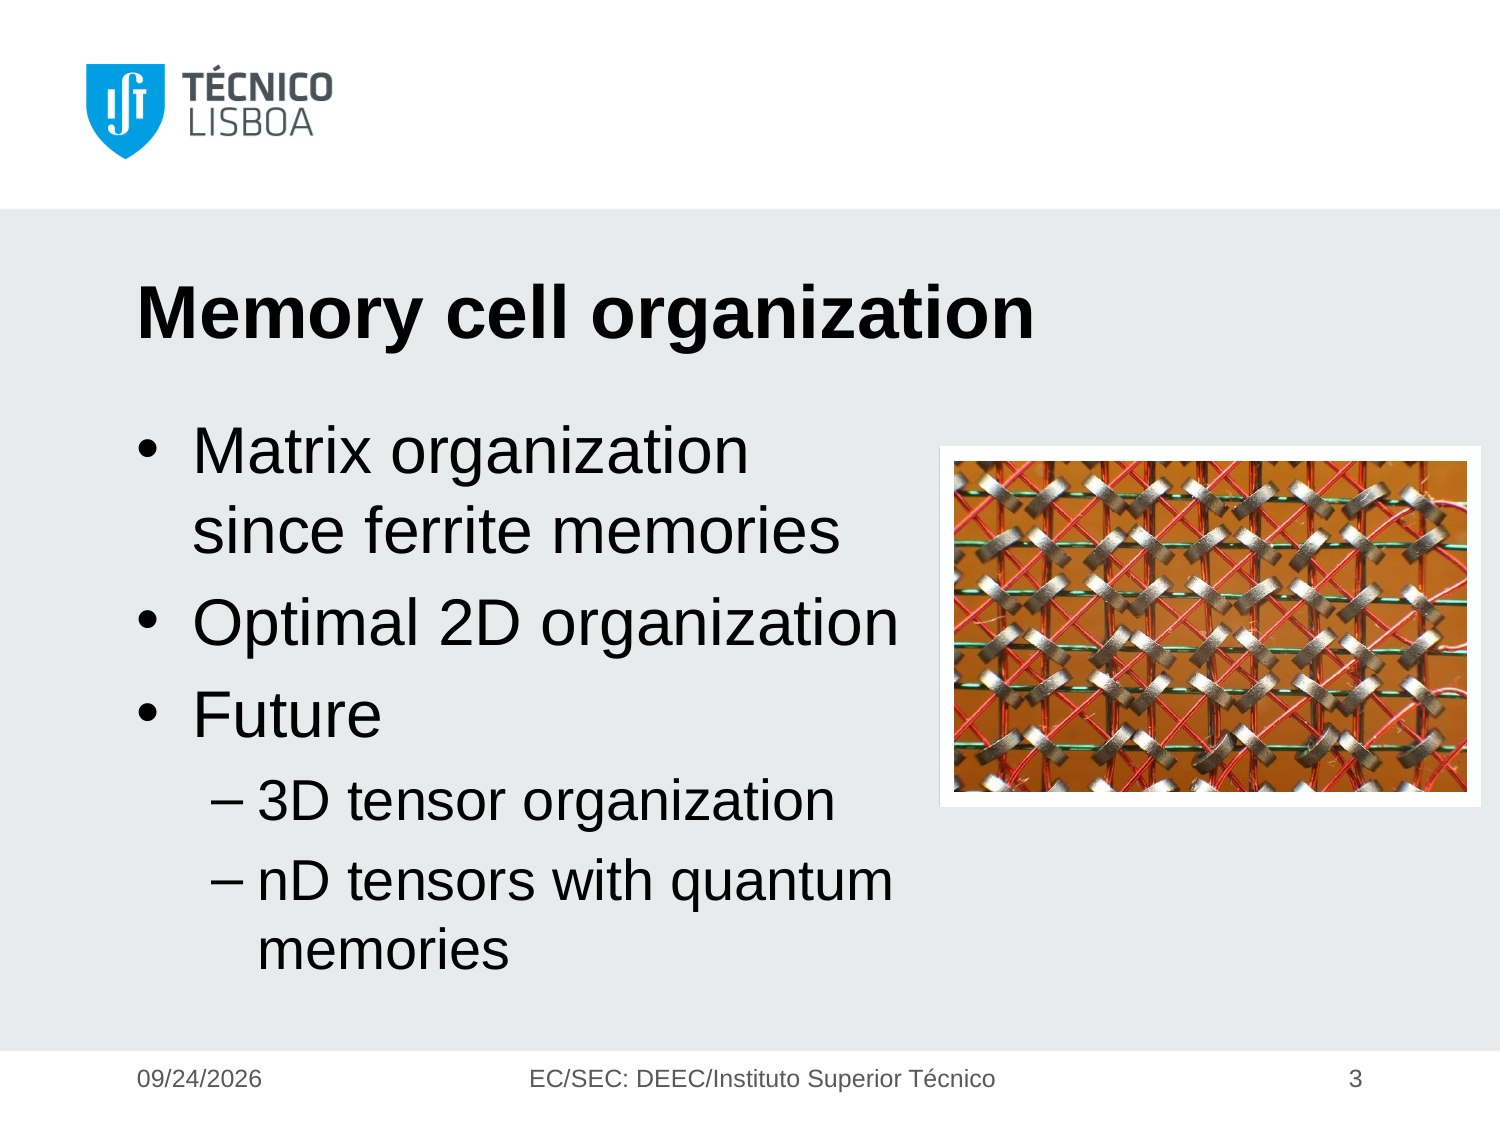

# Memory cell organization
Matrix organization since ferrite memories
Optimal 2D organization
Future
3D tensor organization
nD tensors with quantum memories
EC/SEC: DEEC/Instituto Superior Técnico
3